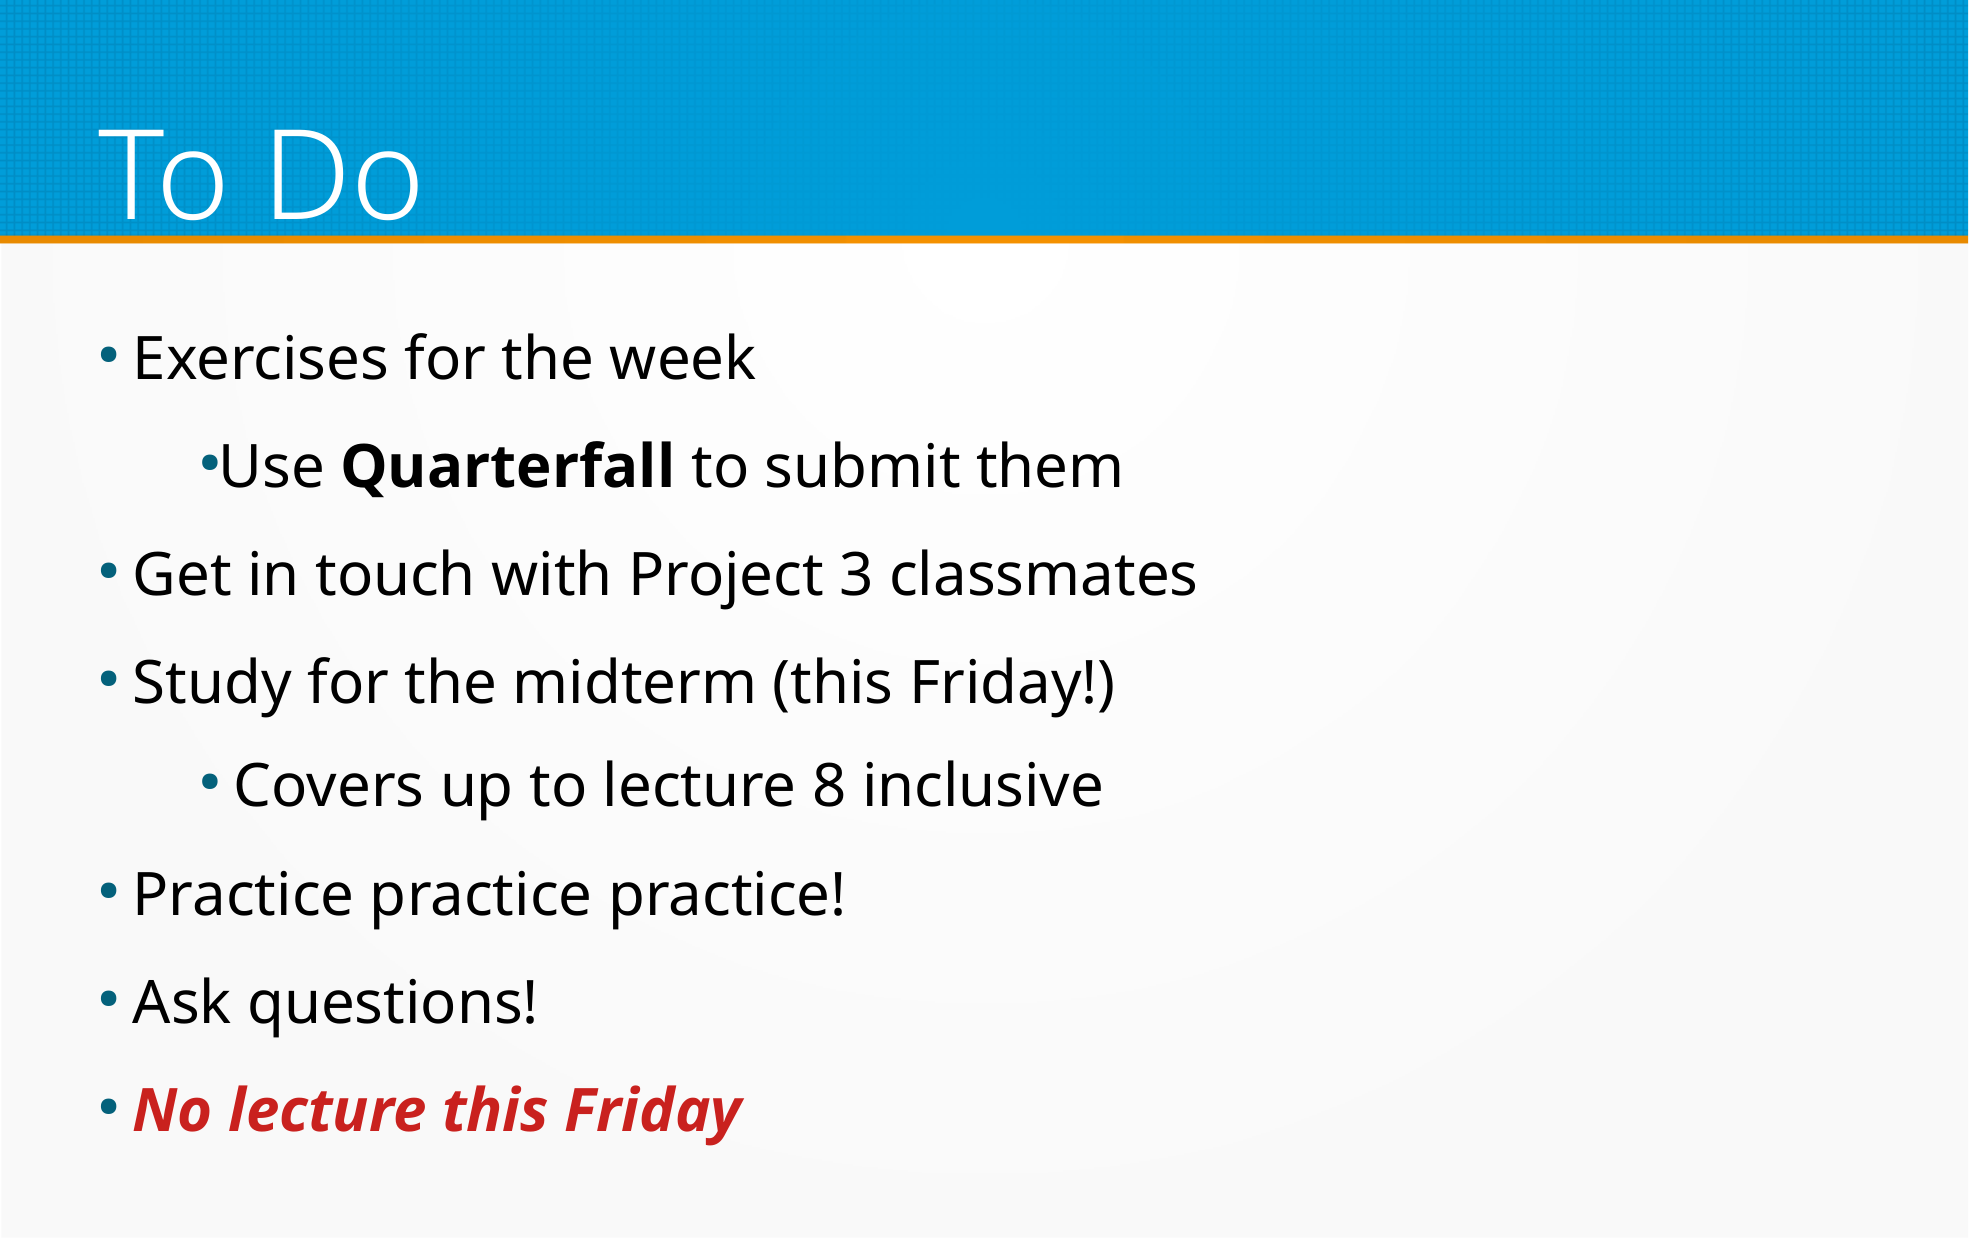

# To Do
 Exercises for the week
Use Quarterfall to submit them
 Get in touch with Project 3 classmates
 Study for the midterm (this Friday!)
 Covers up to lecture 8 inclusive
 Practice practice practice!
 Ask questions!
 No lecture this Friday